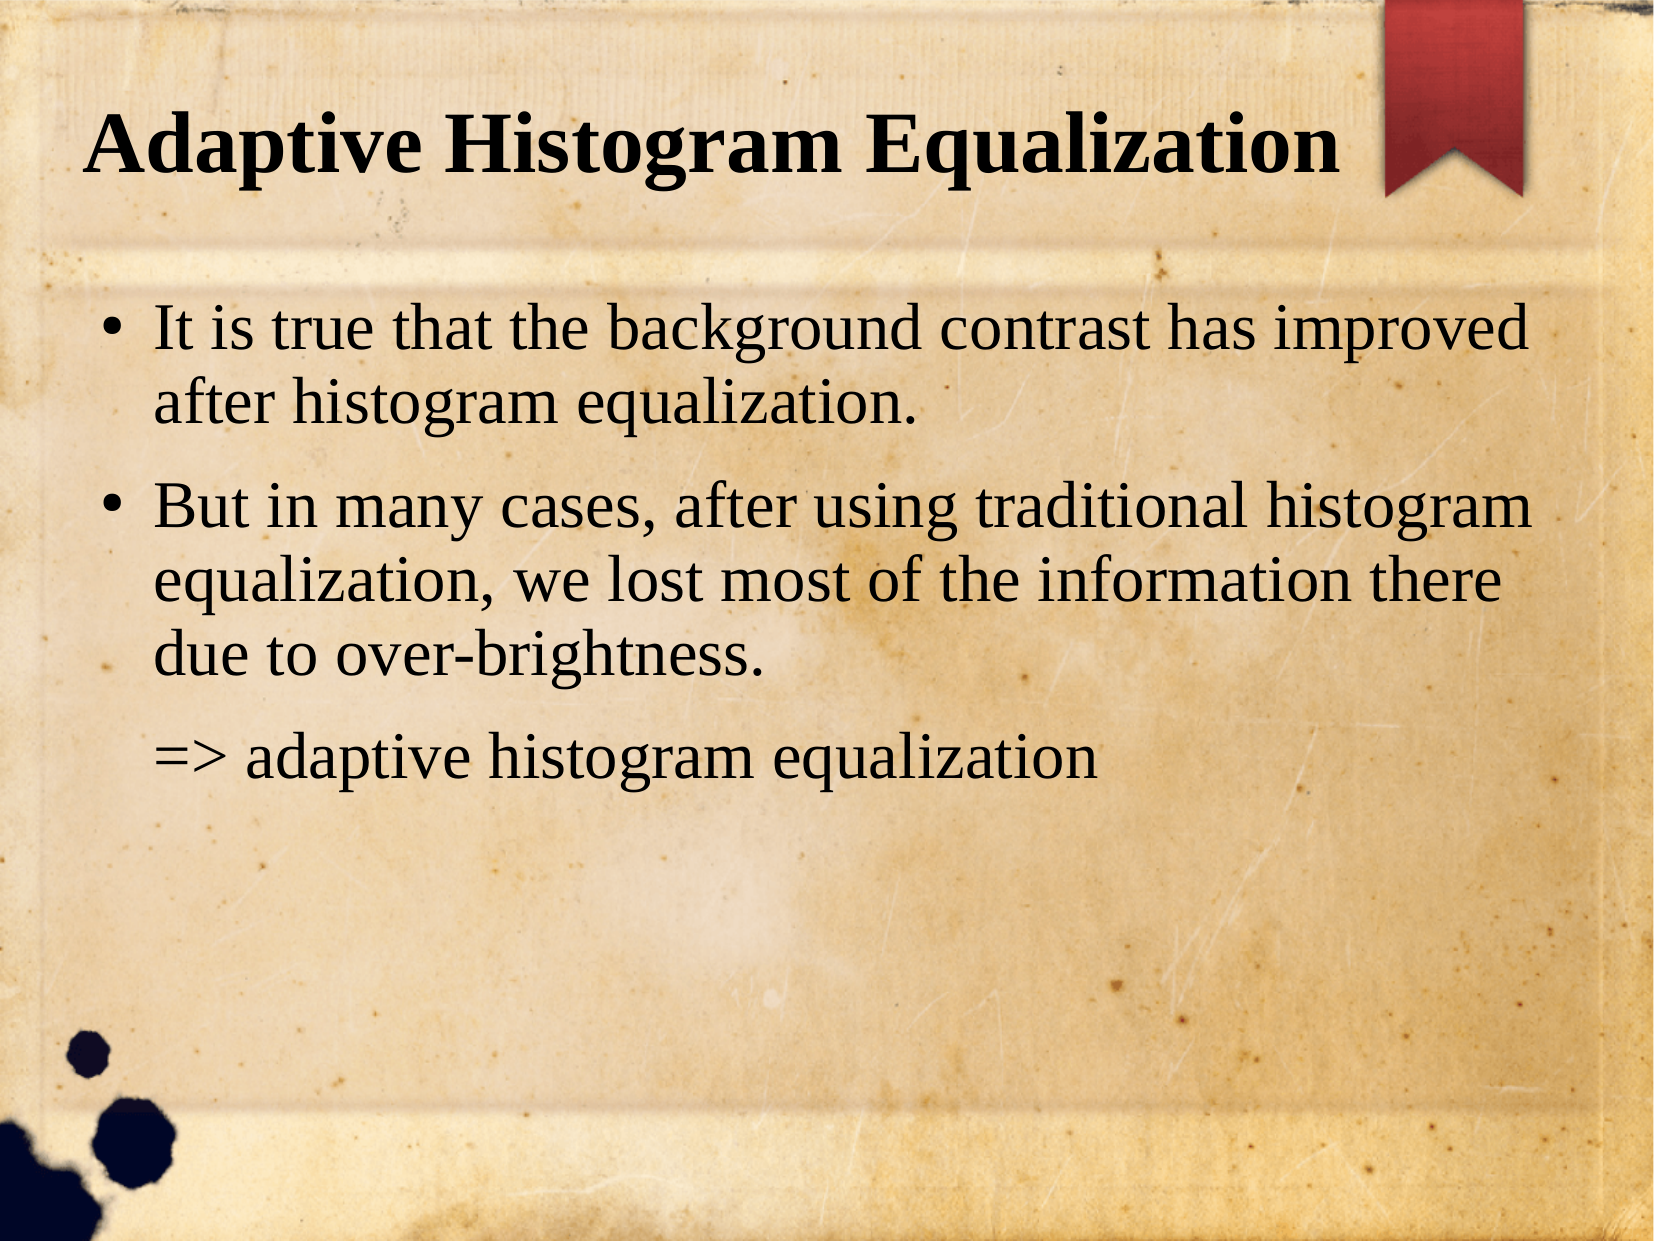

# Adaptive Histogram Equalization
It is true that the background contrast has improved after histogram equalization.
But in many cases, after using traditional histogram equalization, we lost most of the information there due to over-brightness.
=> adaptive histogram equalization